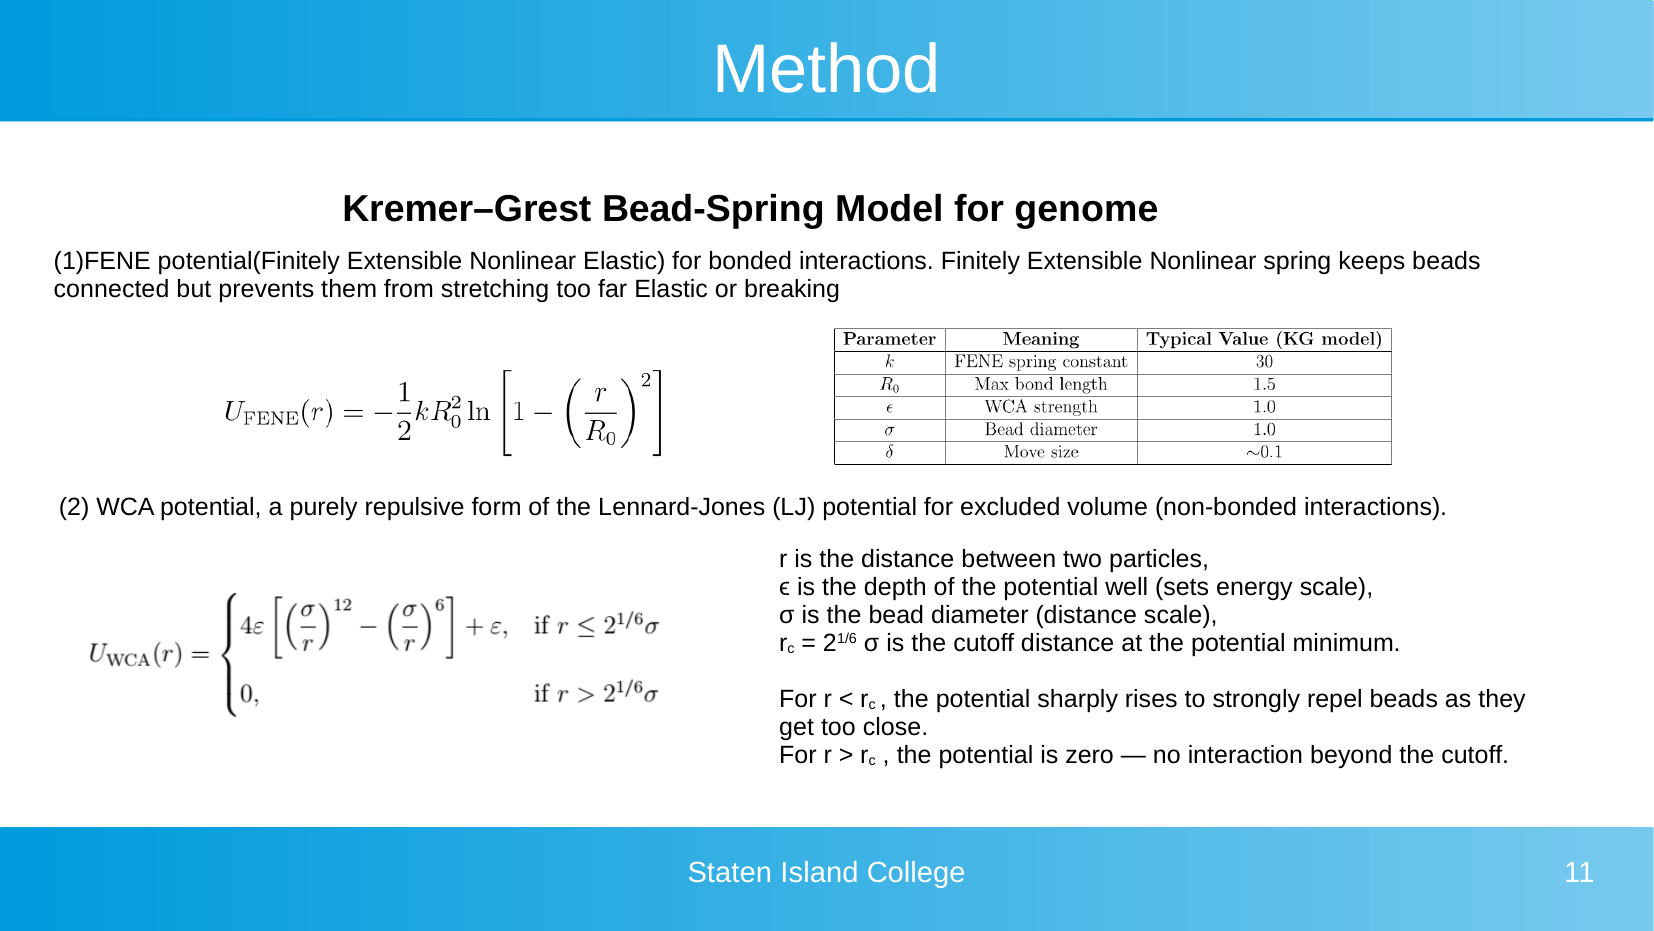

# Method
Kremer–Grest Bead-Spring Model for genome
(1)FENE potential(Finitely Extensible Nonlinear Elastic) for bonded interactions. Finitely Extensible Nonlinear spring keeps beads connected but prevents them from stretching too far Elastic or breaking
(2) WCA potential, a purely repulsive form of the Lennard-Jones (LJ) potential for excluded volume (non-bonded interactions).
r is the distance between two particles,
ϵ is the depth of the potential well (sets energy scale),
σ is the bead diameter (distance scale),
rc = 21/6 σ is the cutoff distance at the potential minimum.
For r < rc , the potential sharply rises to strongly repel beads as they get too close.
For r > rc , the potential is zero — no interaction beyond the cutoff.
Staten Island College
11